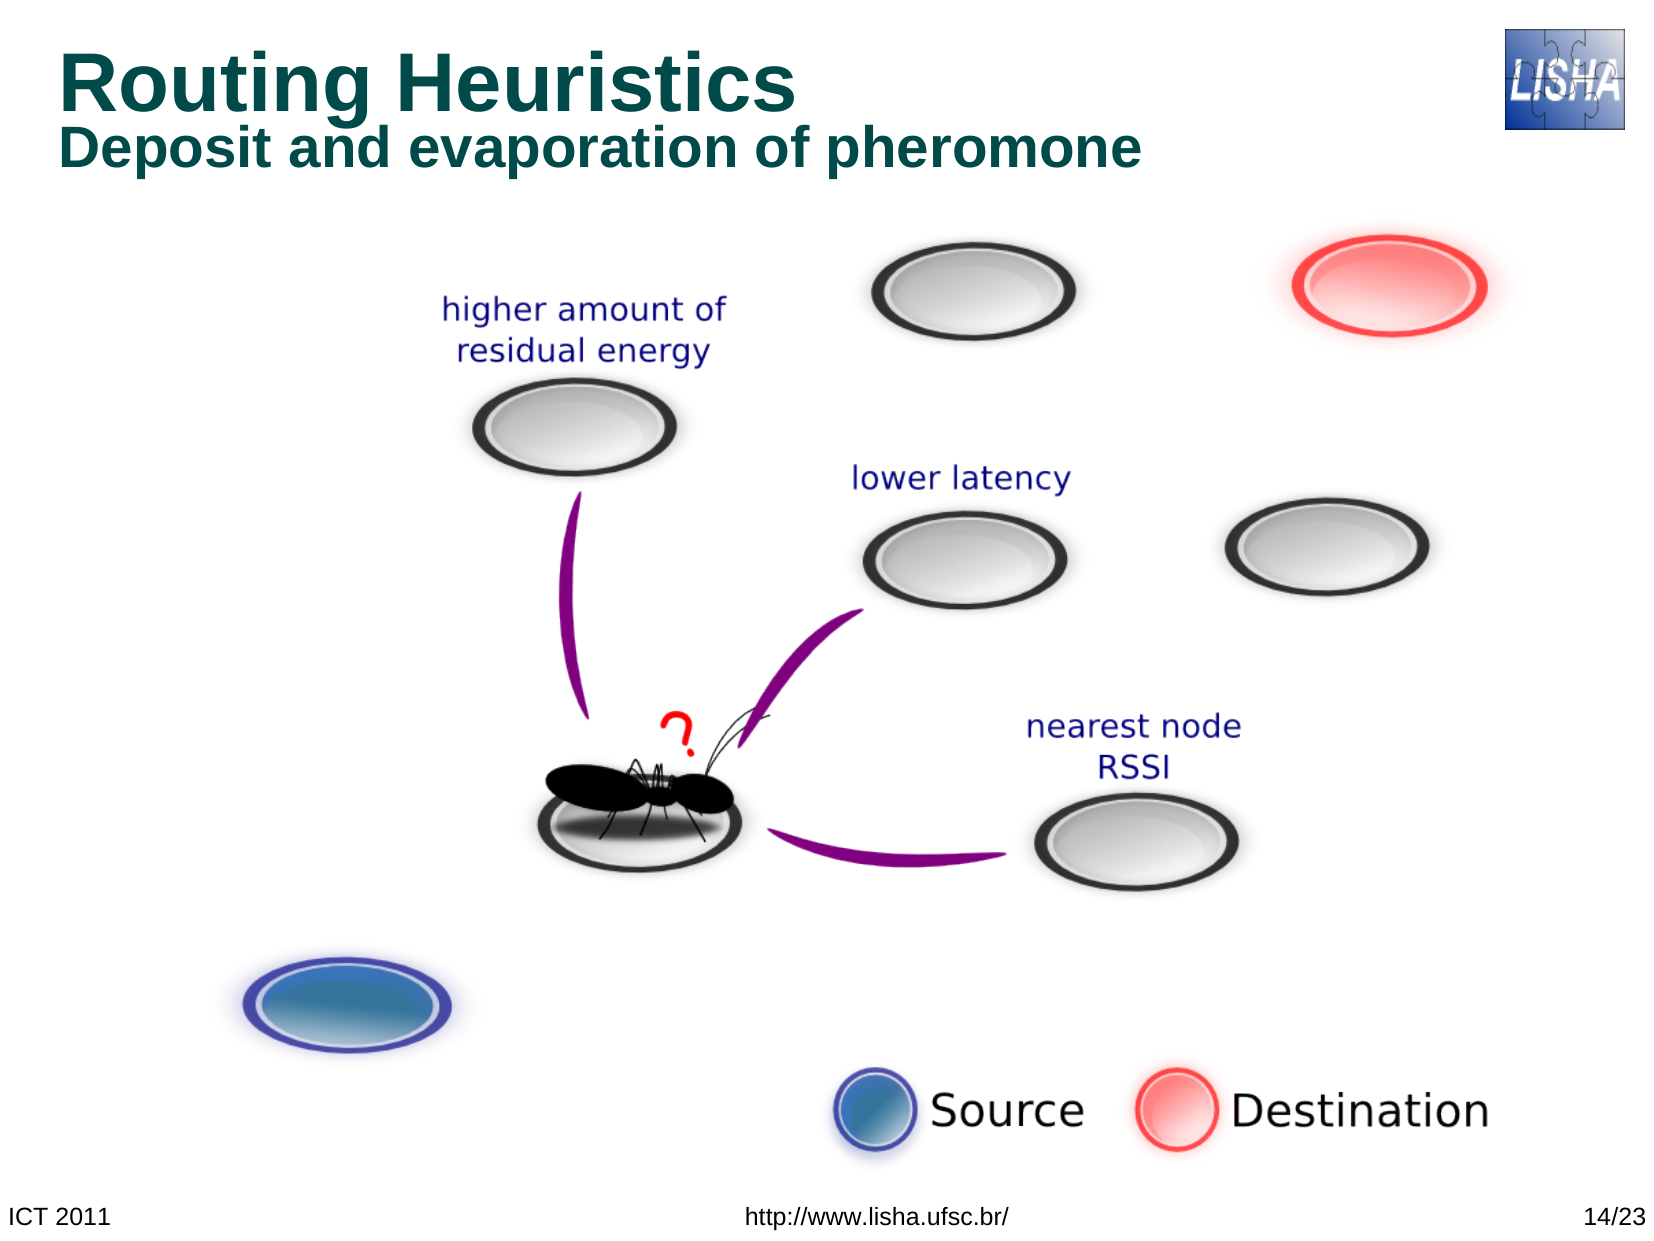

# Routing Heuristics Deposit and evaporation of pheromone